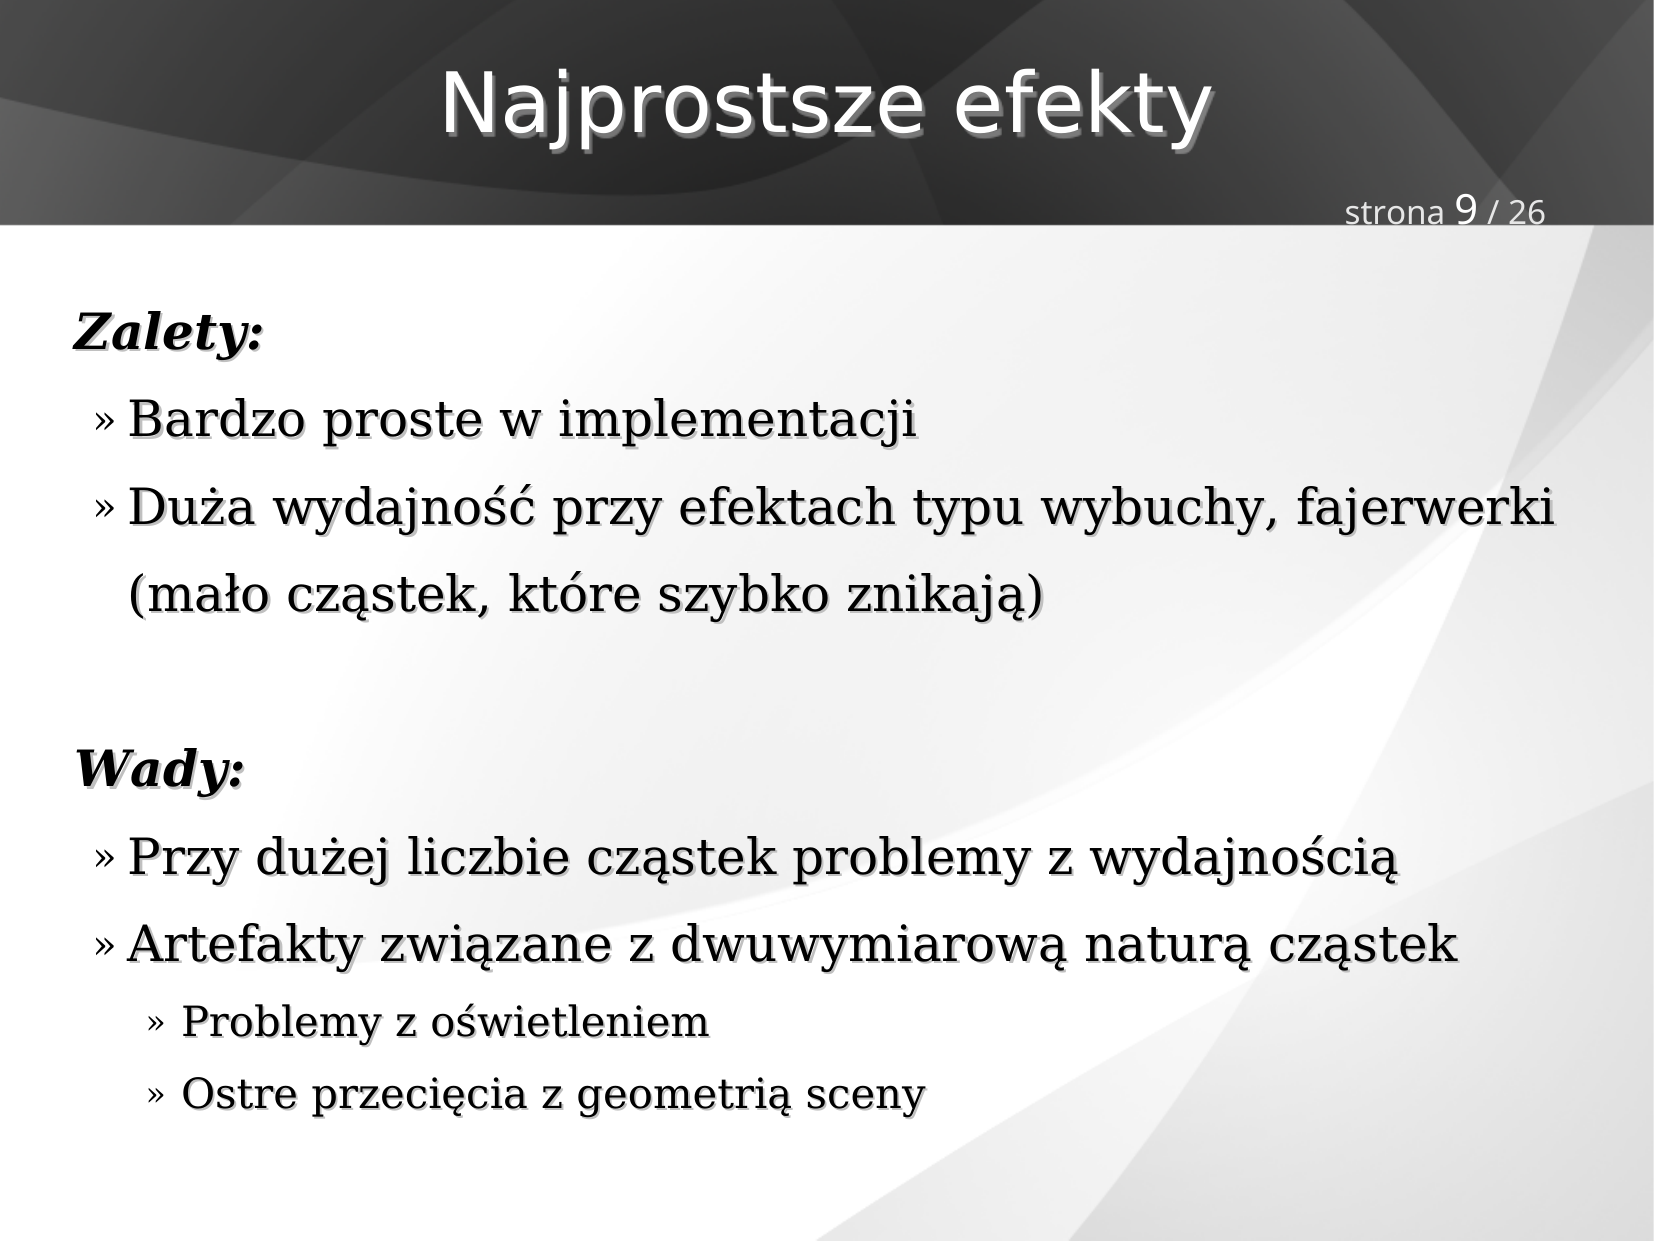

# Najprostsze efekty
strona / 26
Zalety:
Bardzo proste w implementacji
Duża wydajność przy efektach typu wybuchy, fajerwerki (mało cząstek, które szybko znikają)
Wady:
Przy dużej liczbie cząstek problemy z wydajnością
Artefakty związane z dwuwymiarową naturą cząstek
Problemy z oświetleniem
Ostre przecięcia z geometrią sceny